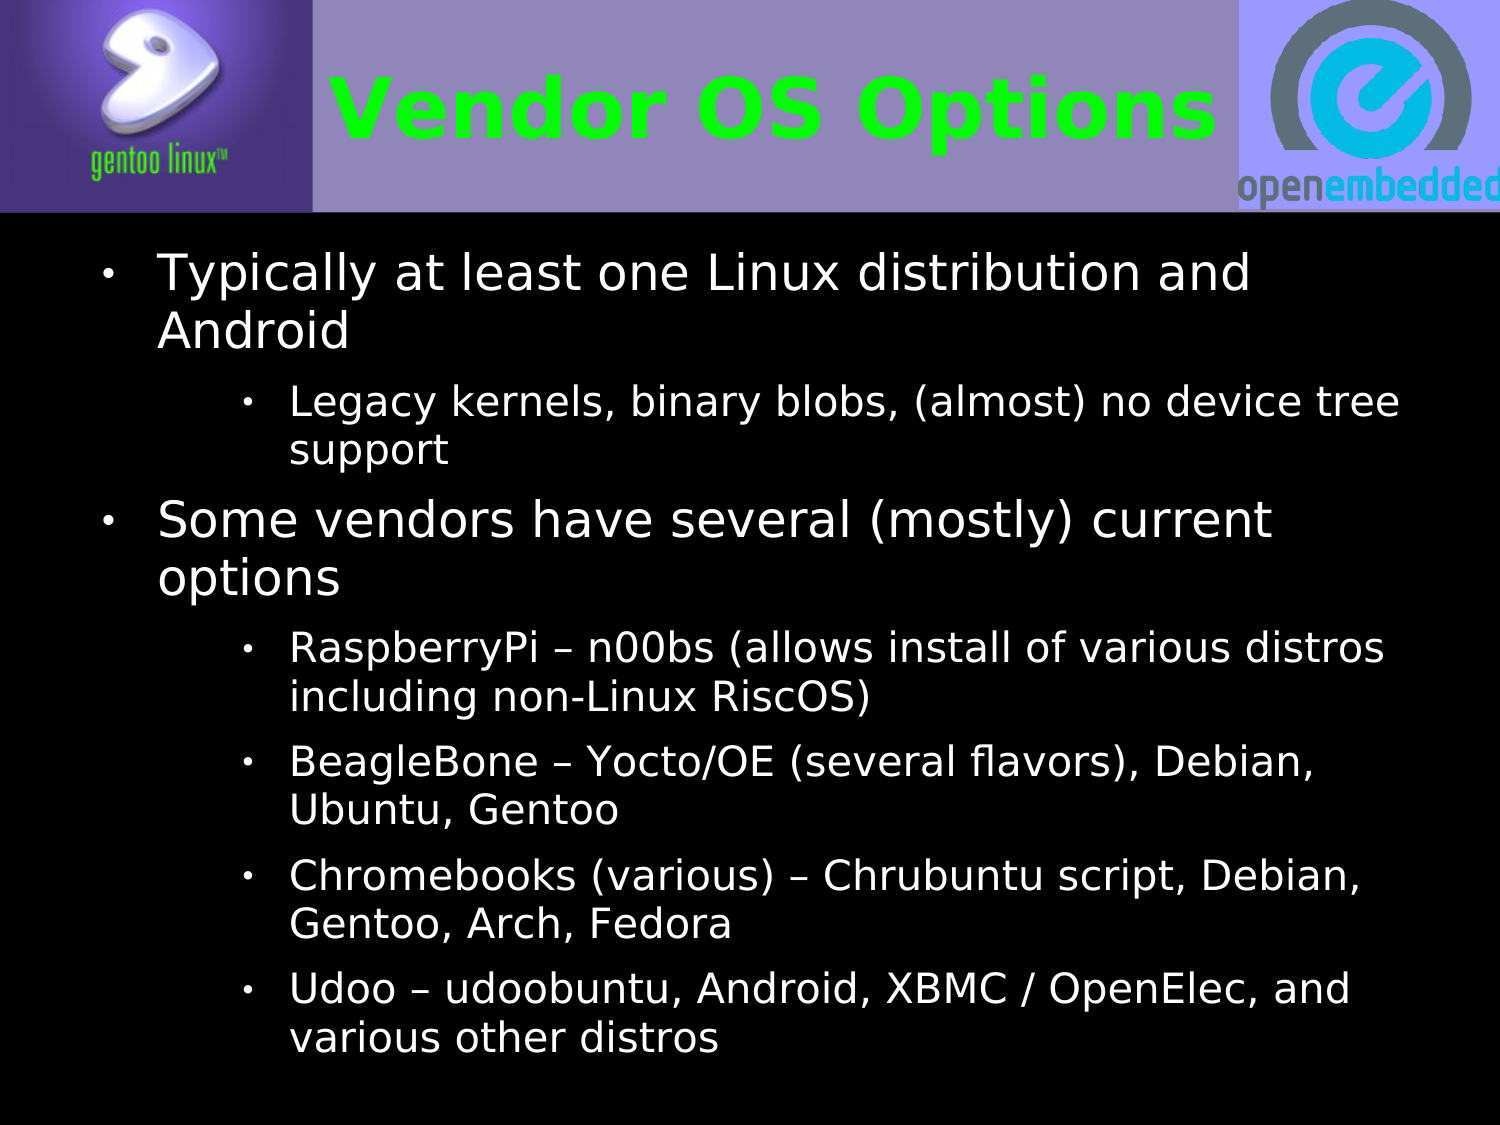

# Vendor OS Options
Typically at least one Linux distribution and Android
Legacy kernels, binary blobs, (almost) no device tree support
Some vendors have several (mostly) current options
RaspberryPi – n00bs (allows install of various distros including non-Linux RiscOS)
BeagleBone – Yocto/OE (several flavors), Debian, Ubuntu, Gentoo
Chromebooks (various) – Chrubuntu script, Debian, Gentoo, Arch, Fedora
Udoo – udoobuntu, Android, XBMC / OpenElec, and various other distros